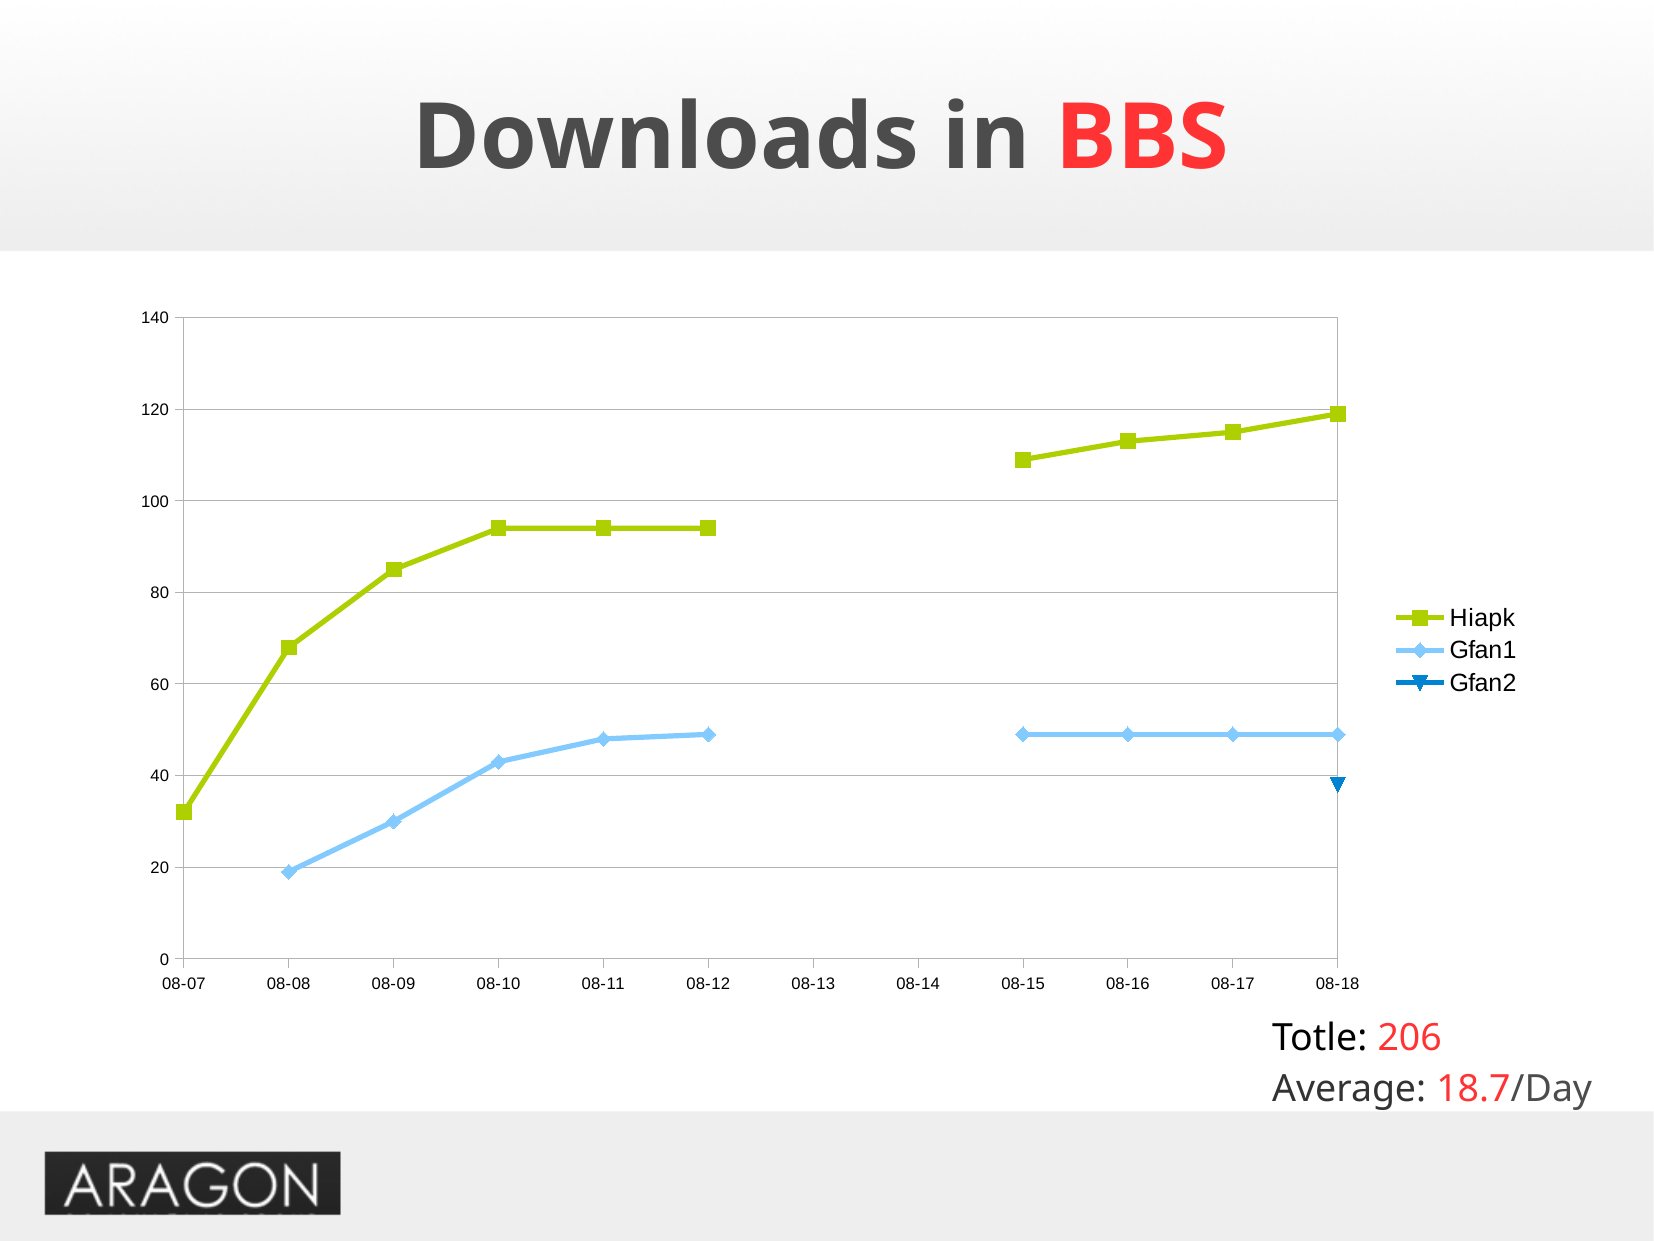

# Downloads in BBS
### Chart
| Category | Hiapk | Gfan1 | Gfan2 |
|---|---|---|---|
| 08-07 | 32.0 | None | None |
| 08-08 | 68.0 | 19.0 | None |
| 08-09 | 85.0 | 30.0 | None |
| 08-10 | 94.0 | 43.0 | None |
| 08-11 | 94.0 | 48.0 | None |
| 08-12 | 94.0 | 49.0 | None |
| 08-13 | None | None | None |
| 08-14 | None | None | None |
| 08-15 | 109.0 | 49.0 | None |
| 08-16 | 113.0 | 49.0 | None |
| 08-17 | 115.0 | 49.0 | None |
| 08-18 | 119.0 | 49.0 | 38.0 |Totle: 206
Average: 18.7/Day